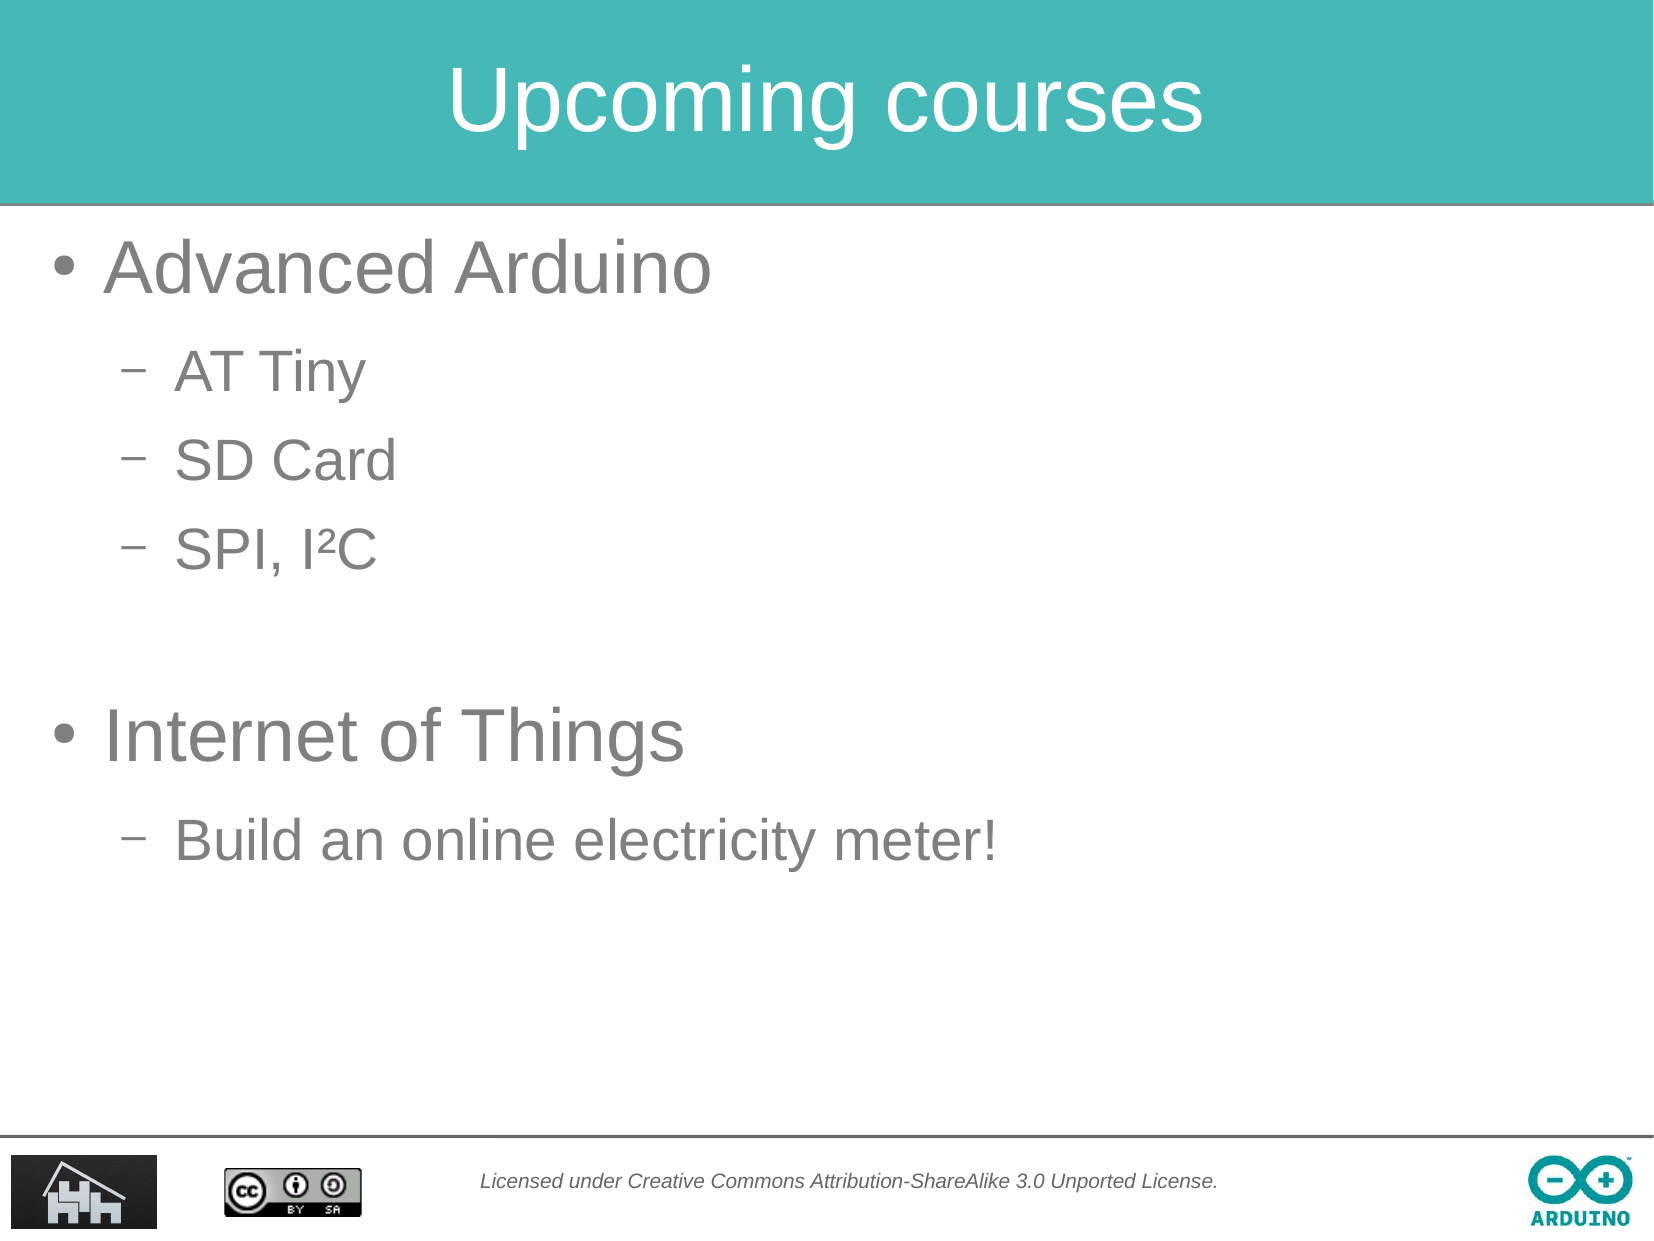

# Upcoming courses
Advanced Arduino
AT Tiny
SD Card
SPI, I²C
Internet of Things
Build an online electricity meter!